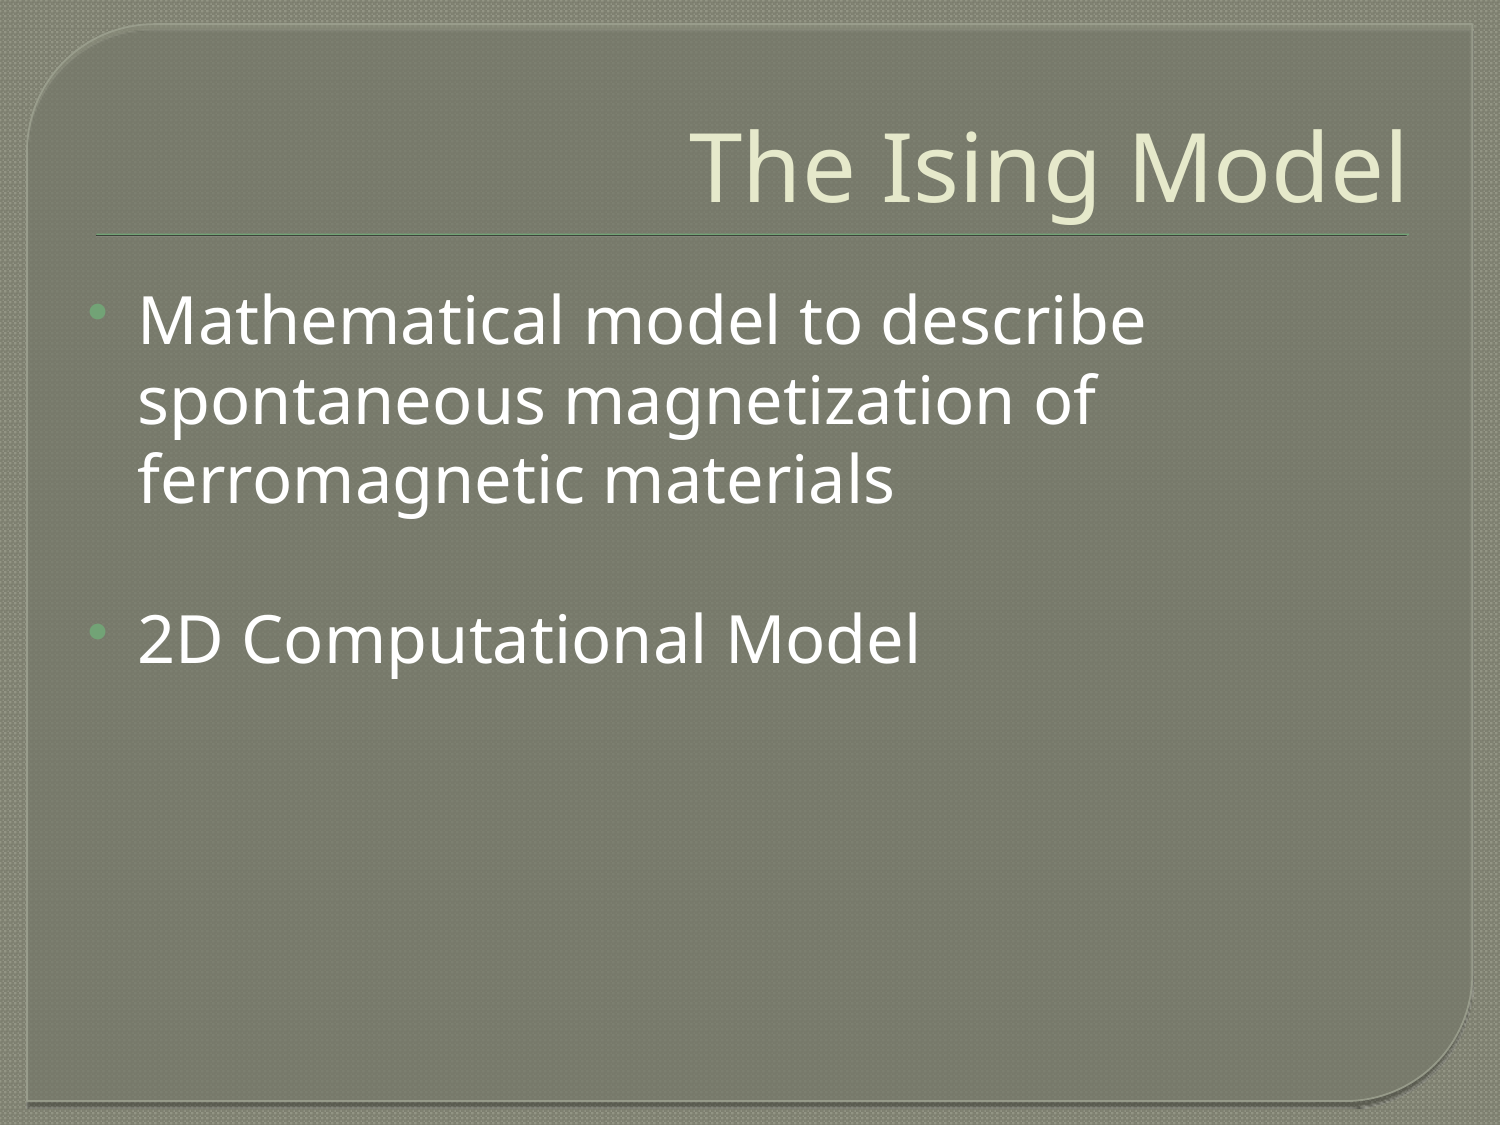

# The Ising Model
Mathematical model to describe spontaneous magnetization of ferromagnetic materials
2D Computational Model